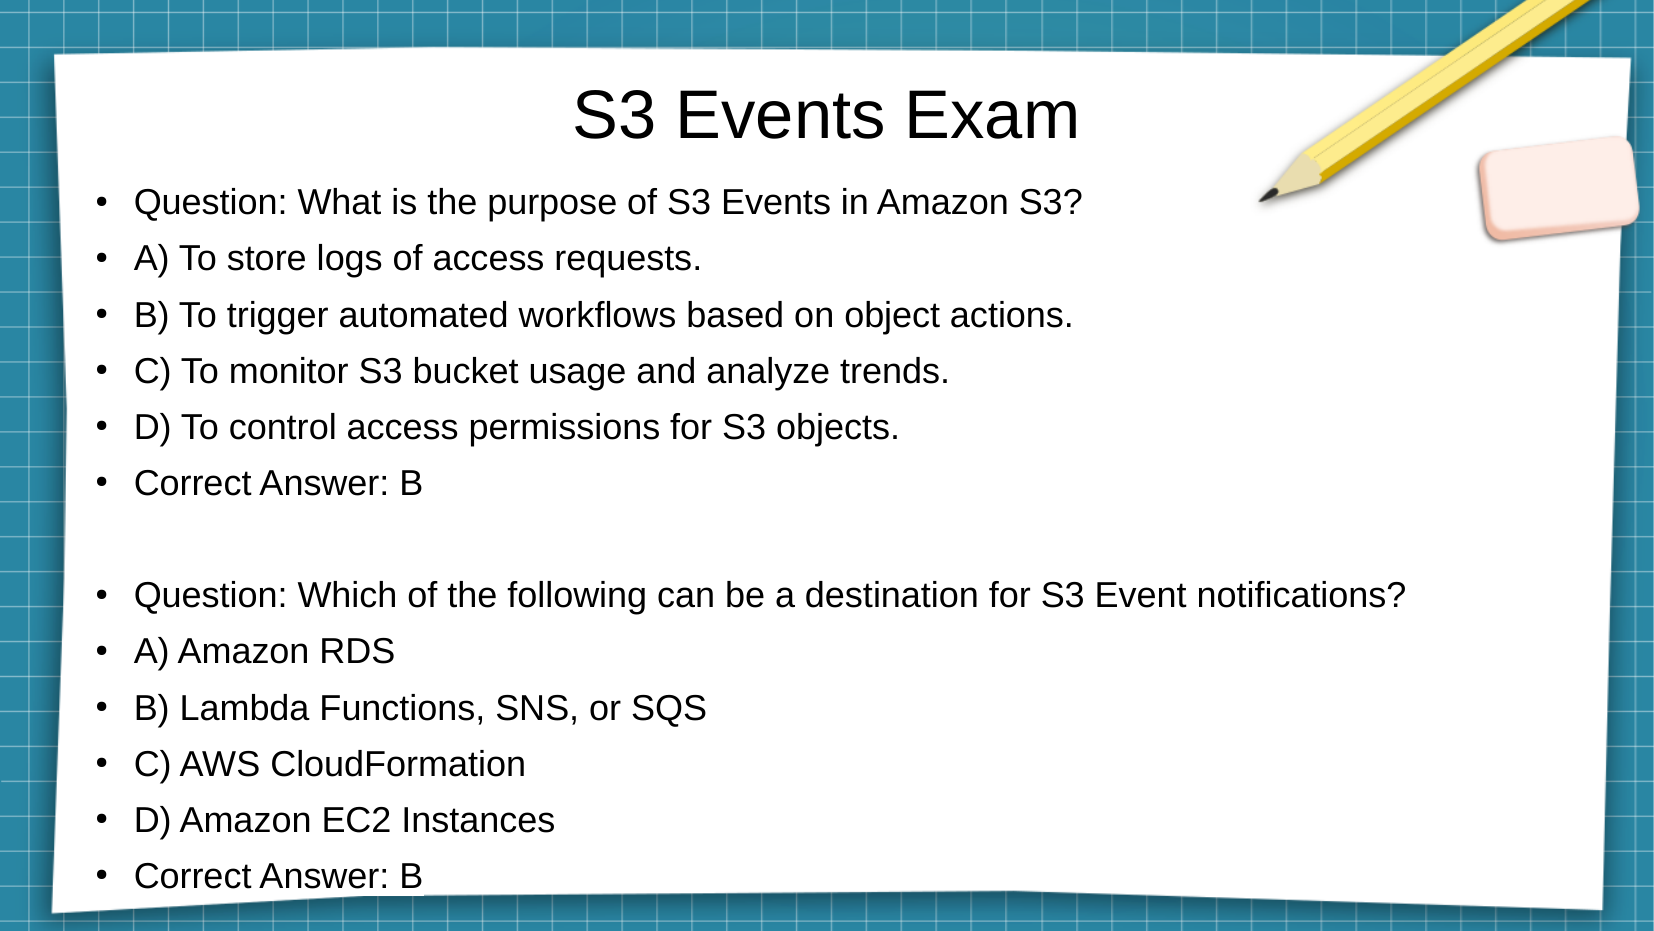

# S3 Events Exam
Question: What is the purpose of S3 Events in Amazon S3?
A) To store logs of access requests.
B) To trigger automated workflows based on object actions.
C) To monitor S3 bucket usage and analyze trends.
D) To control access permissions for S3 objects.
Correct Answer: B
Question: Which of the following can be a destination for S3 Event notifications?
A) Amazon RDS
B) Lambda Functions, SNS, or SQS
C) AWS CloudFormation
D) Amazon EC2 Instances
Correct Answer: B